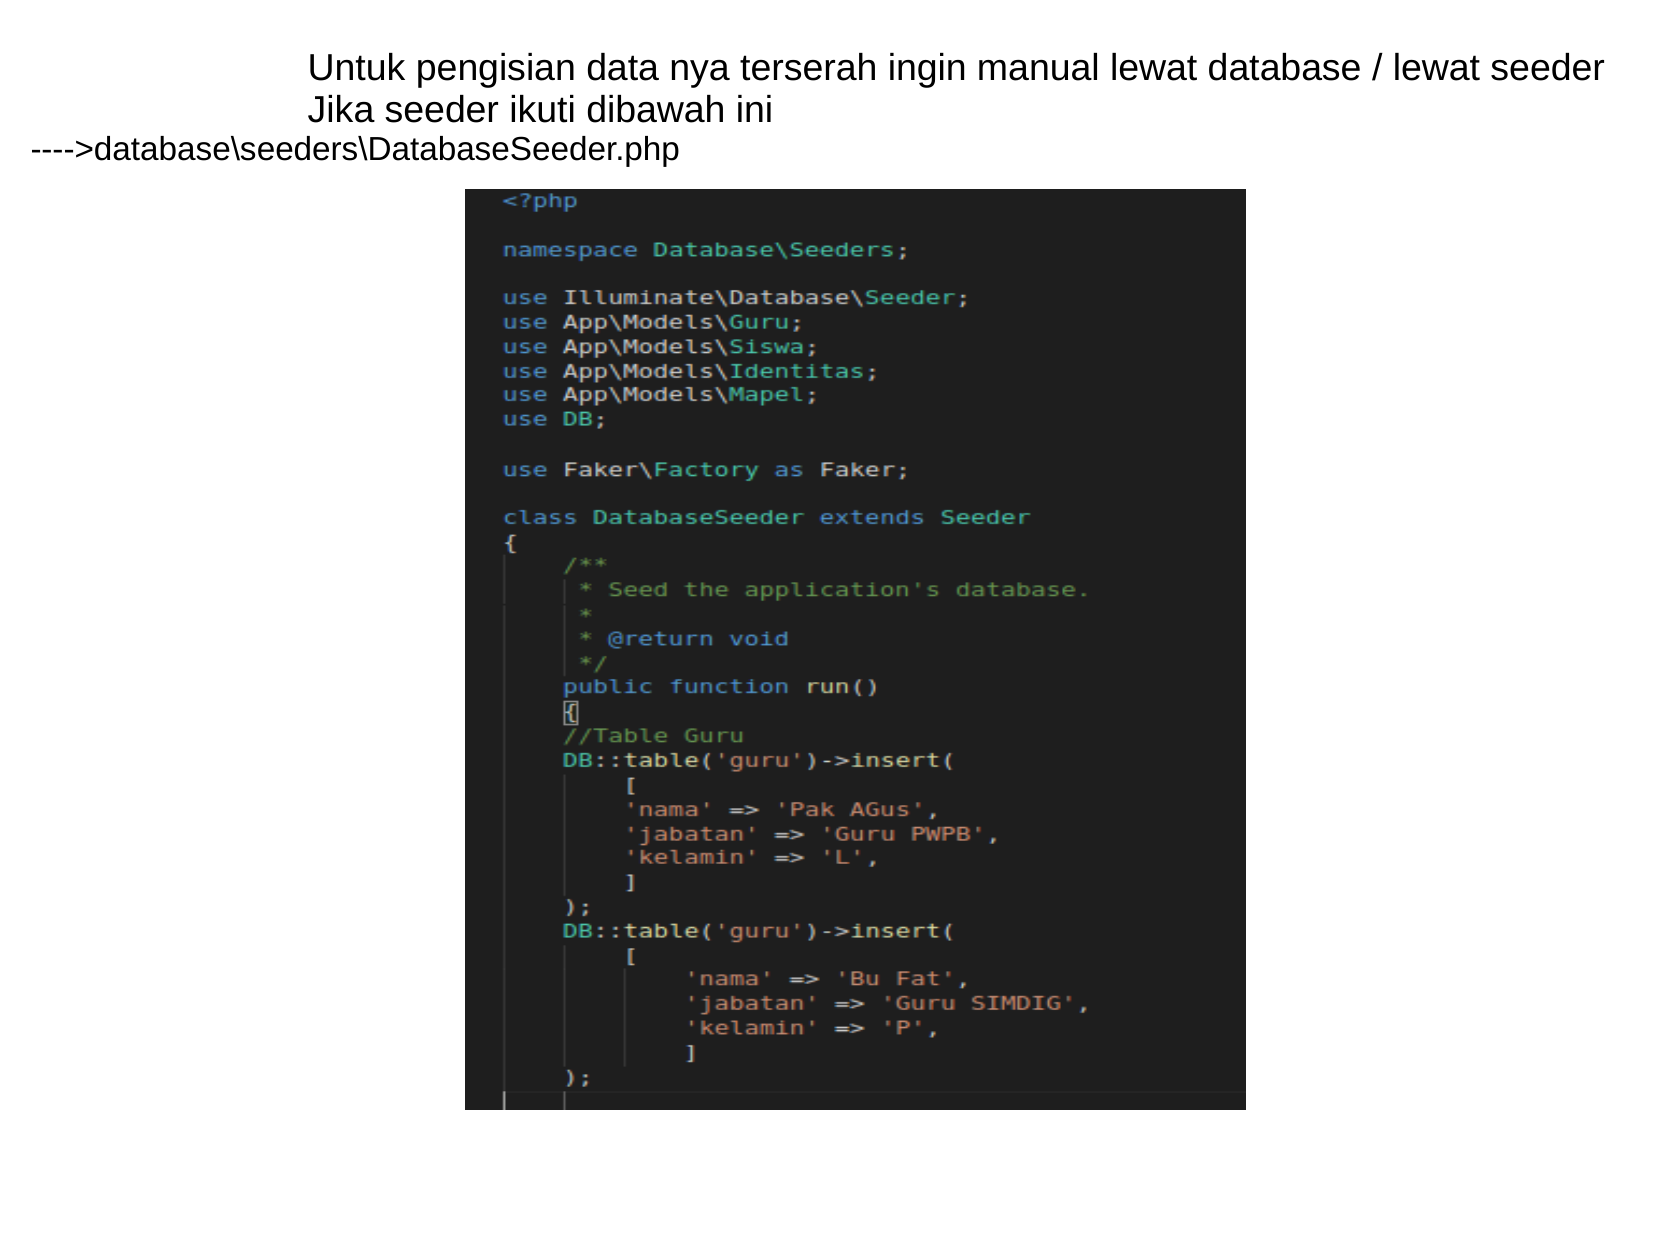

Untuk pengisian data nya terserah ingin manual lewat database / lewat seeder
Jika seeder ikuti dibawah ini
---->database\seeders\DatabaseSeeder.php